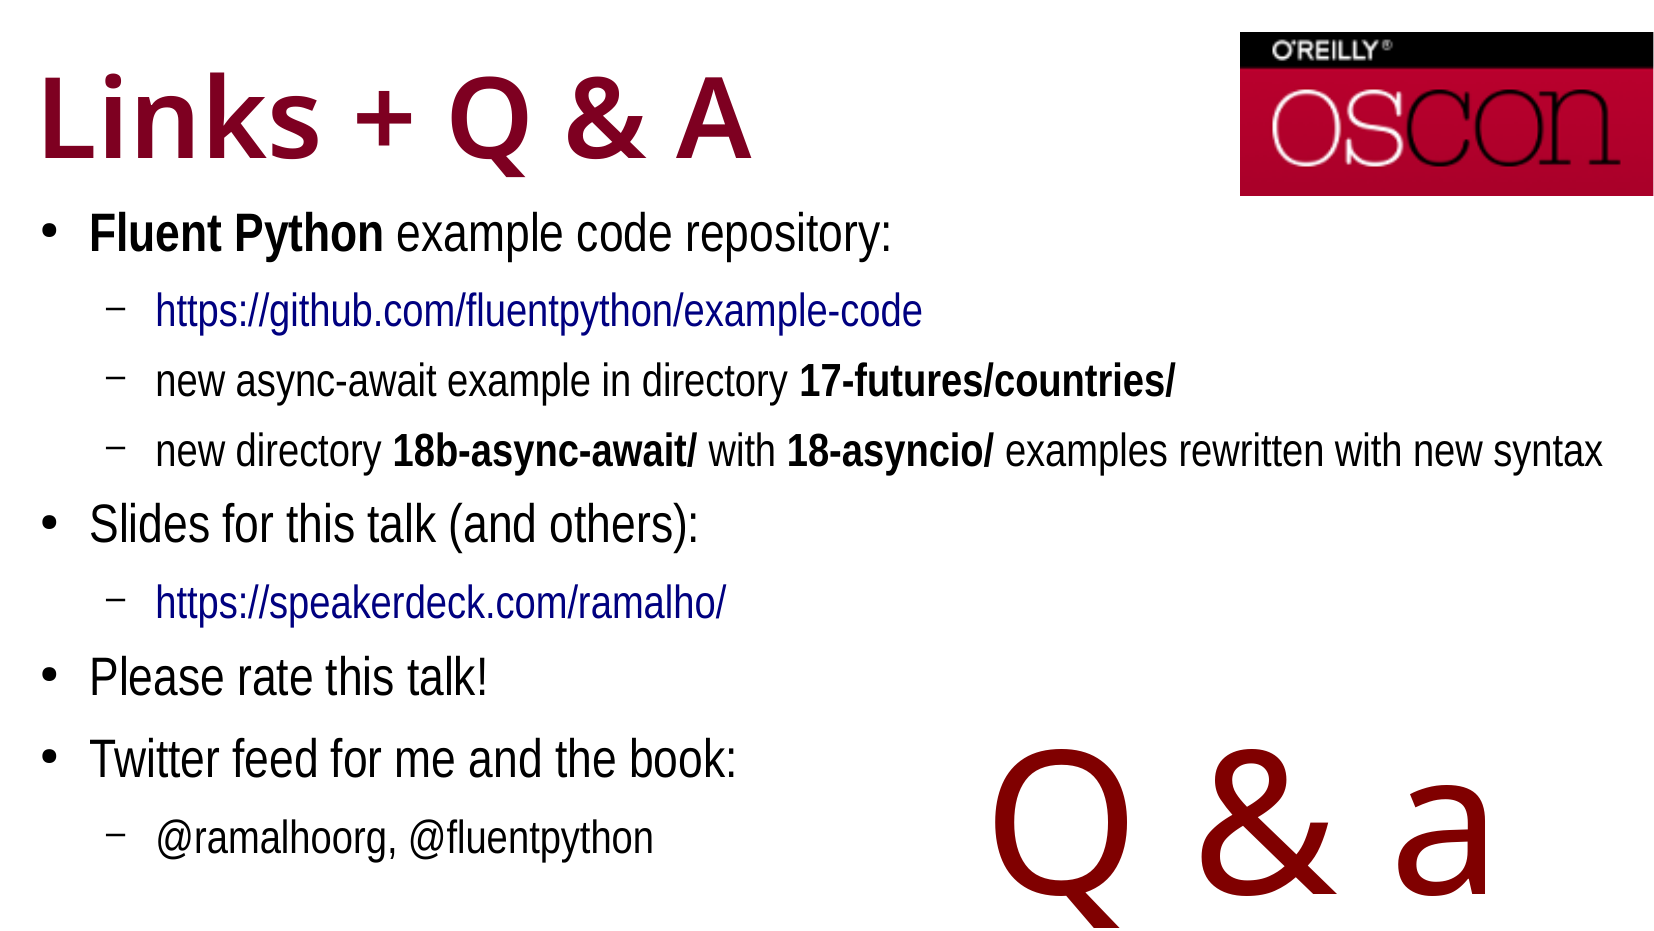

# Links + Q & A
Fluent Python example code repository:
https://github.com/fluentpython/example-code
new async-await example in directory 17-futures/countries/
new directory 18b-async-await/ with 18-asyncio/ examples rewritten with new syntax
Slides for this talk (and others):
https://speakerdeck.com/ramalho/
Please rate this talk!
Twitter feed for me and the book:
@ramalhoorg, @fluentpython
Q & a